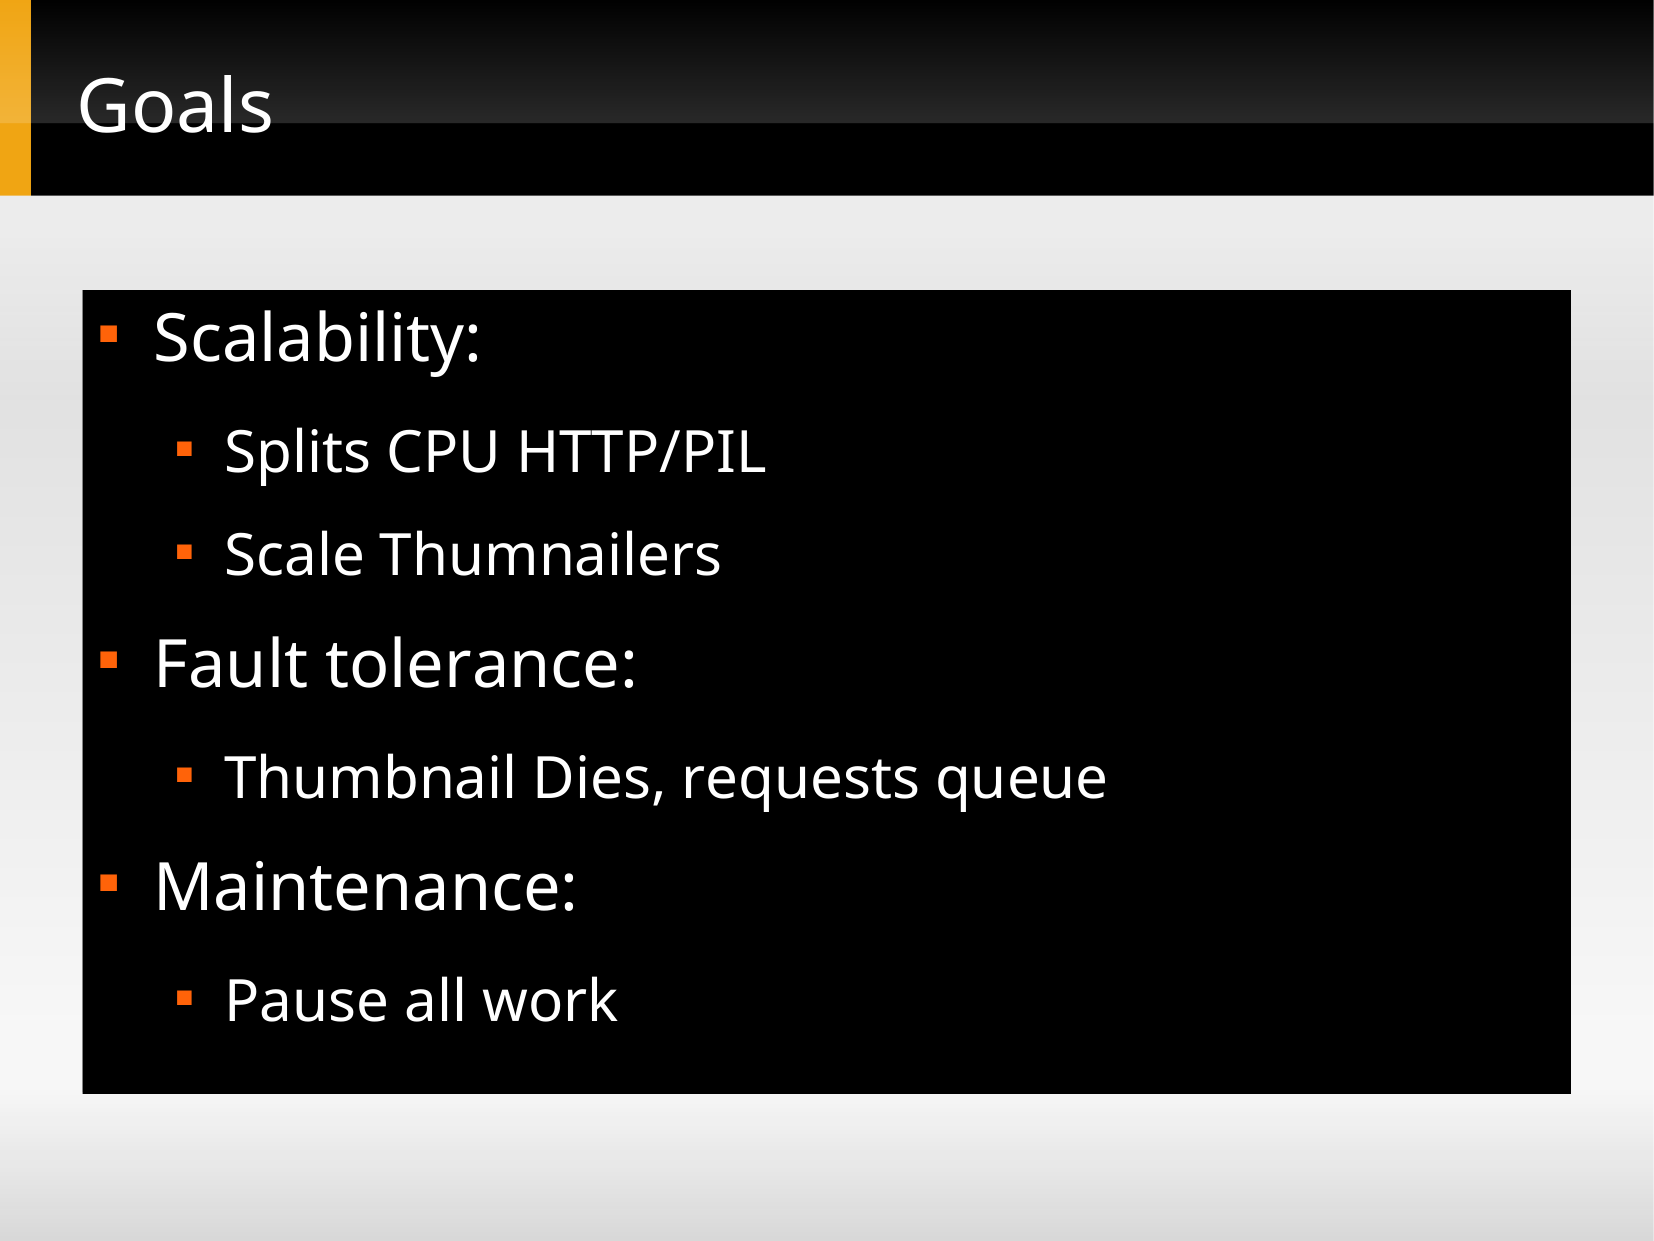

# Goals
Scalability:
Splits CPU HTTP/PIL
Scale Thumnailers
Fault tolerance:
Thumbnail Dies, requests queue
Maintenance:
Pause all work